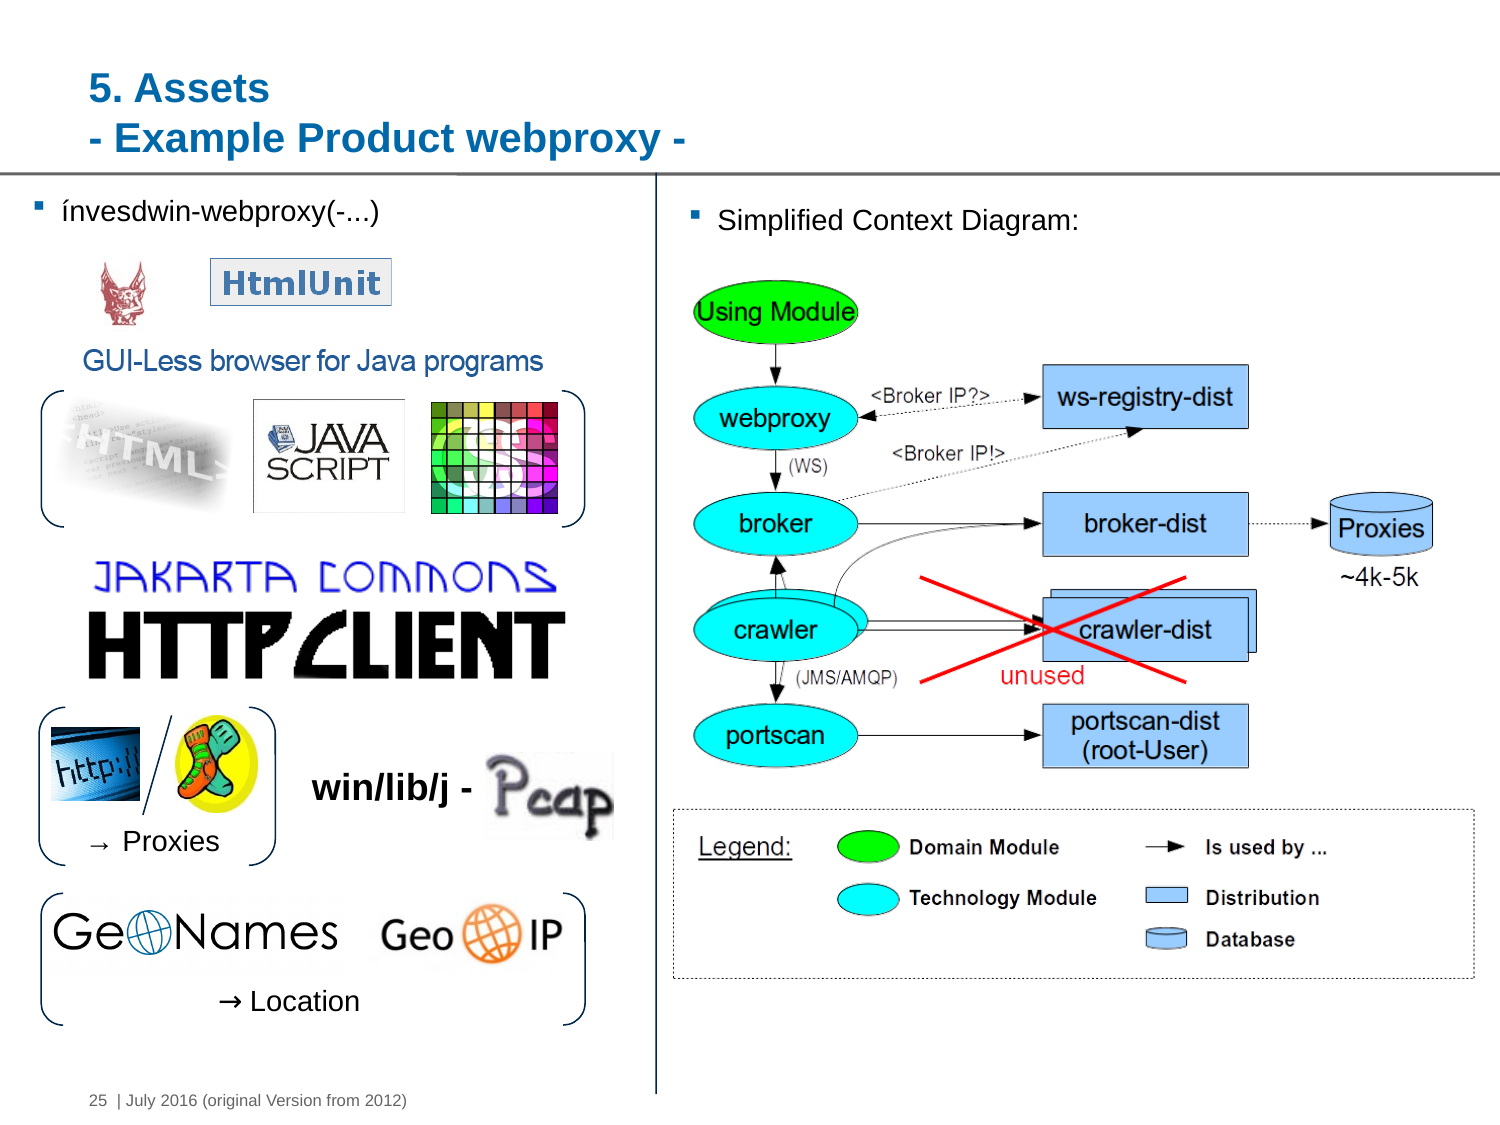

# 5. Assets - Example Product webproxy -
ínvesdwin-webproxy(-...)
Simplified Context Diagram:
win/lib/j -
→ Proxies
→ Location